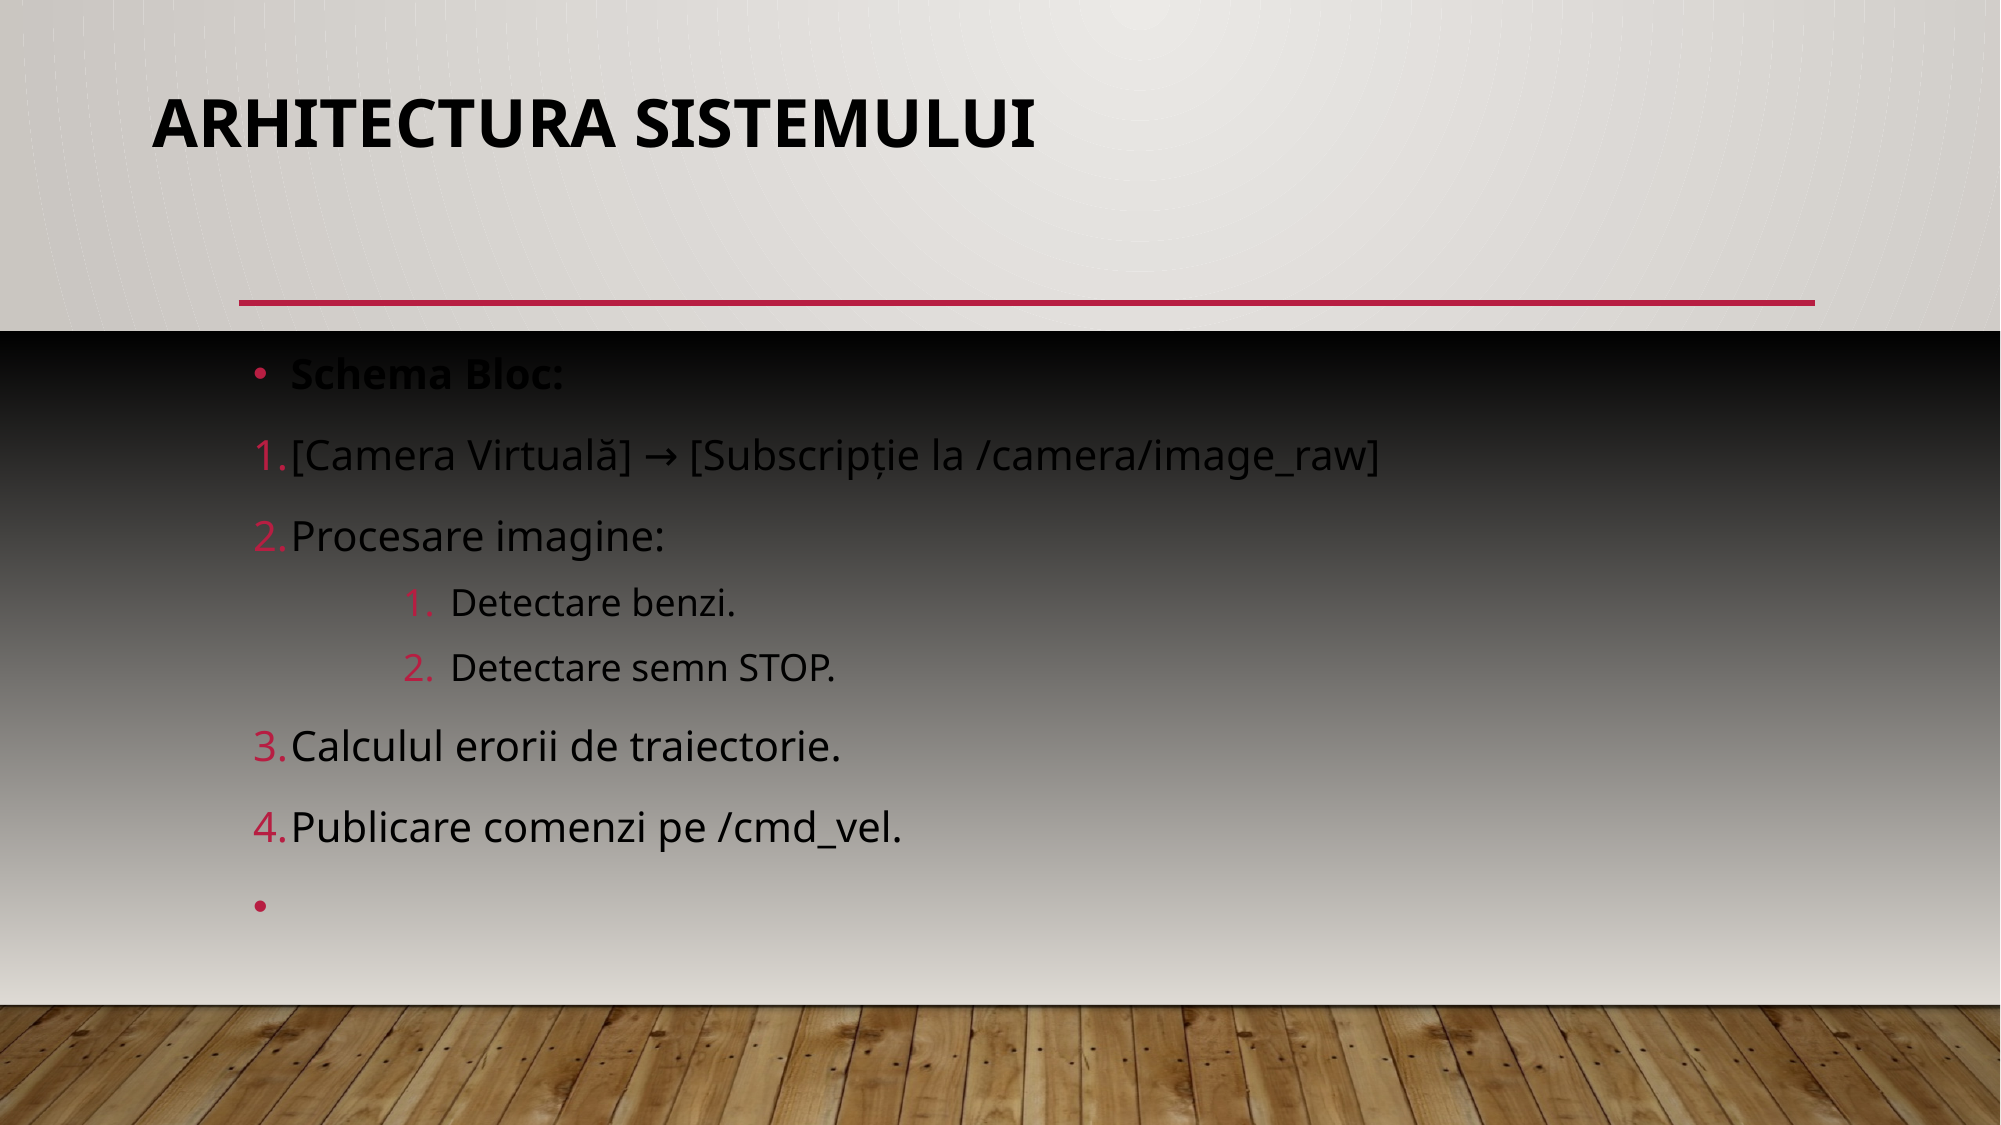

# Arhitectura Sistemului
Schema Bloc:
[Camera Virtuală] → [Subscripție la /camera/image_raw]
Procesare imagine:
Detectare benzi.
Detectare semn STOP.
Calculul erorii de traiectorie.
Publicare comenzi pe /cmd_vel.